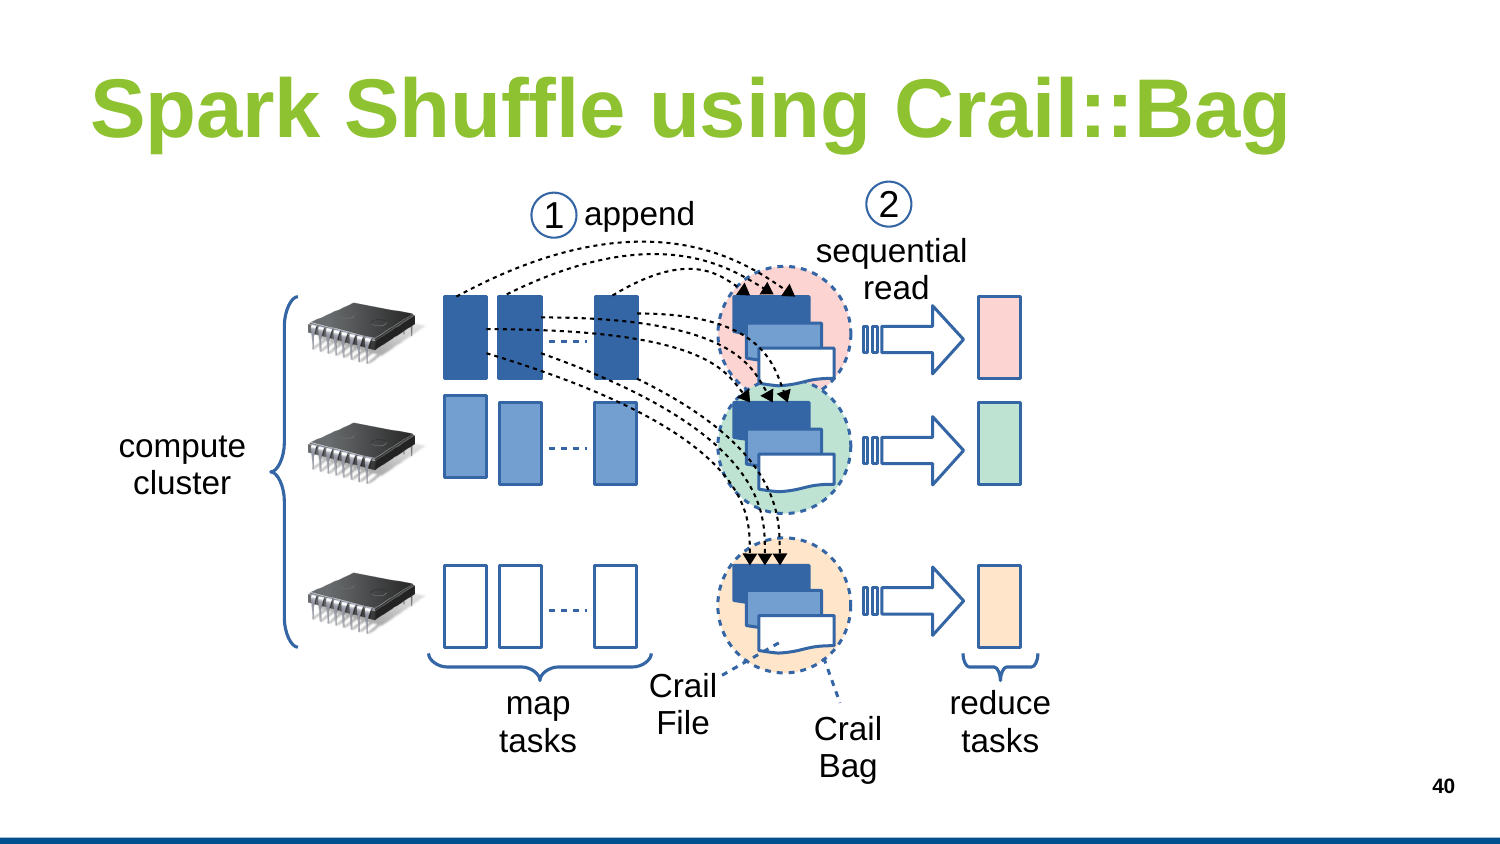

Spark Shuffle using Crail::Bag
#
2
append
1
sequential
read
compute
cluster
Crail
File
reduce
tasks
map
tasks
Crail
Bag
40